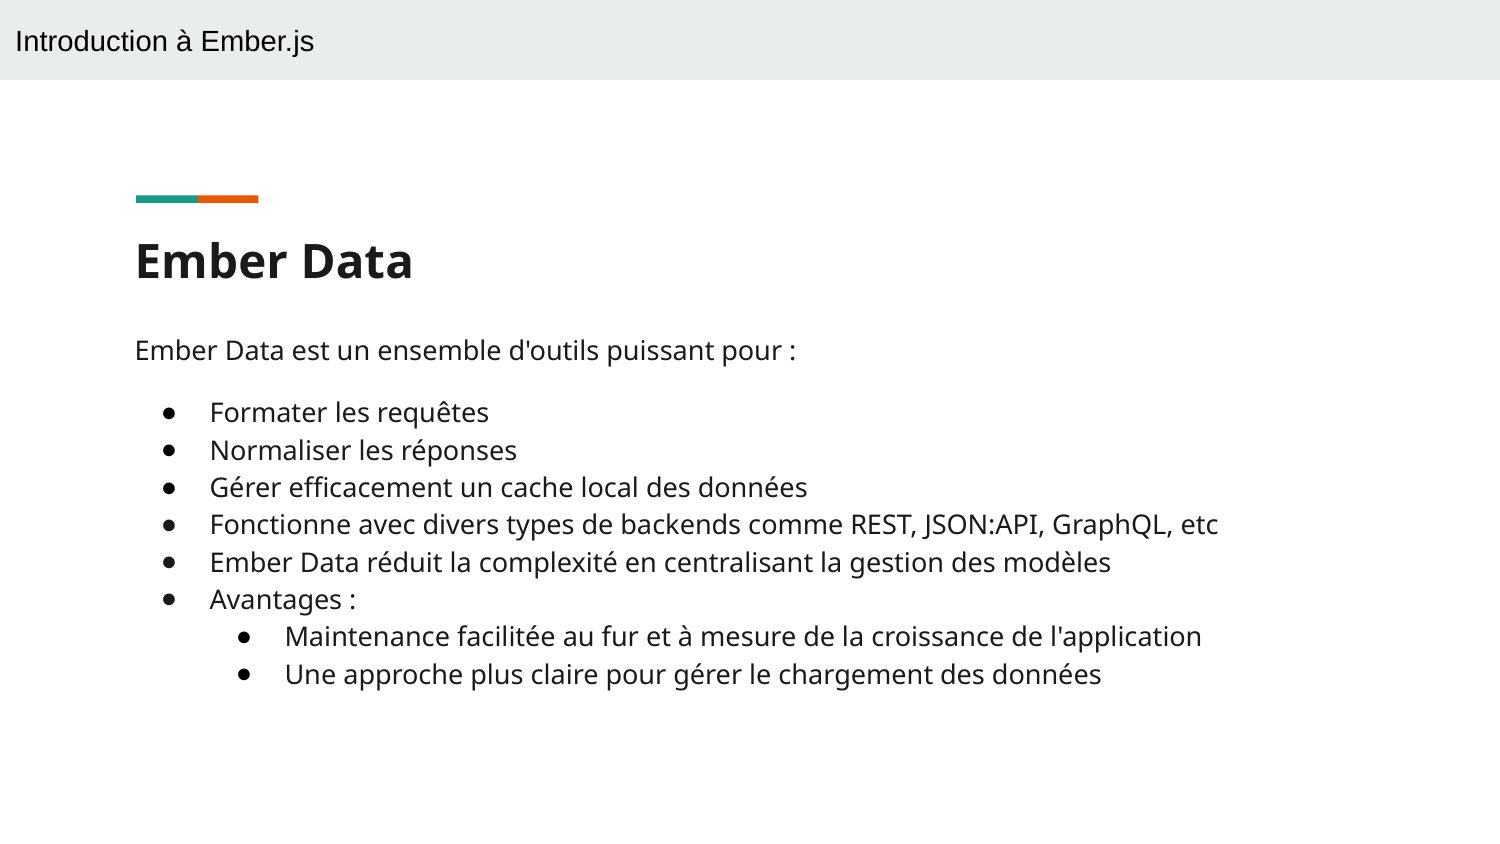

# Ember Data
Ember Data est un ensemble d'outils puissant pour :
Formater les requêtes
Normaliser les réponses
Gérer efficacement un cache local des données
Fonctionne avec divers types de backends comme REST, JSON:API, GraphQL, etc
Ember Data réduit la complexité en centralisant la gestion des modèles
Avantages :
Maintenance facilitée au fur et à mesure de la croissance de l'application
Une approche plus claire pour gérer le chargement des données